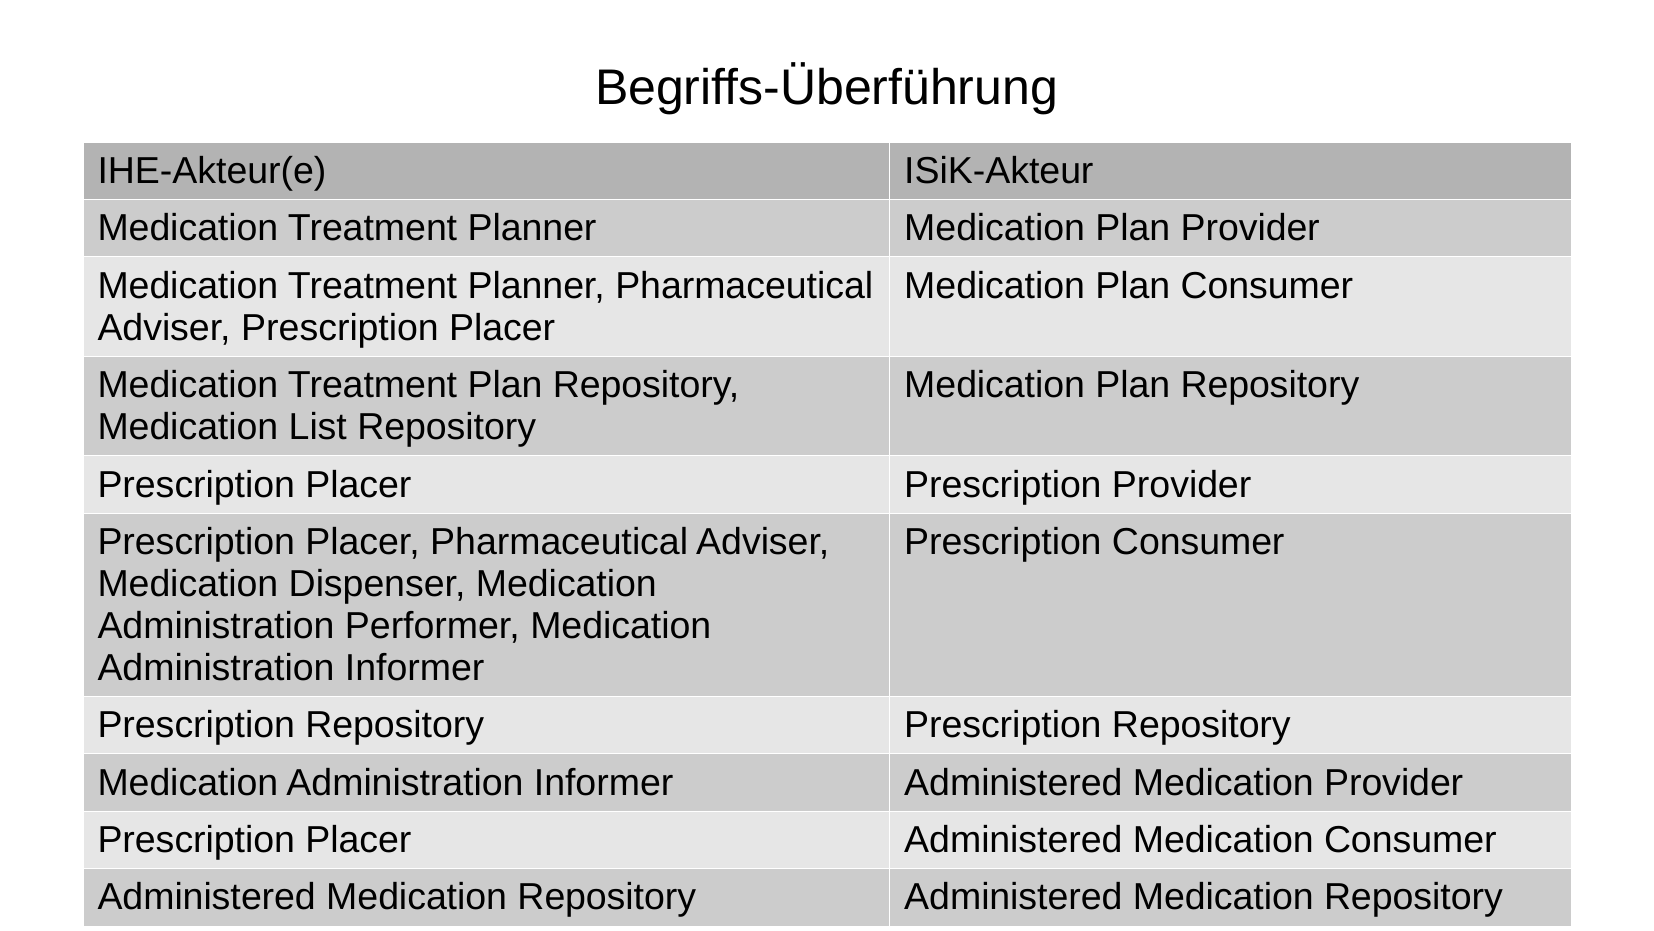

# Begriffs-Überführung
| IHE-Akteur(e) | ISiK-Akteur |
| --- | --- |
| Medication Treatment Planner | Medication Plan Provider |
| Medication Treatment Planner, Pharmaceutical Adviser, Prescription Placer | Medication Plan Consumer |
| Medication Treatment Plan Repository, Medication List Repository | Medication Plan Repository |
| Prescription Placer | Prescription Provider |
| Prescription Placer, Pharmaceutical Adviser, Medication Dispenser, Medication Administration Performer, Medication Administration Informer | Prescription Consumer |
| Prescription Repository | Prescription Repository |
| Medication Administration Informer | Administered Medication Provider |
| Prescription Placer | Administered Medication Consumer |
| Administered Medication Repository | Administered Medication Repository |